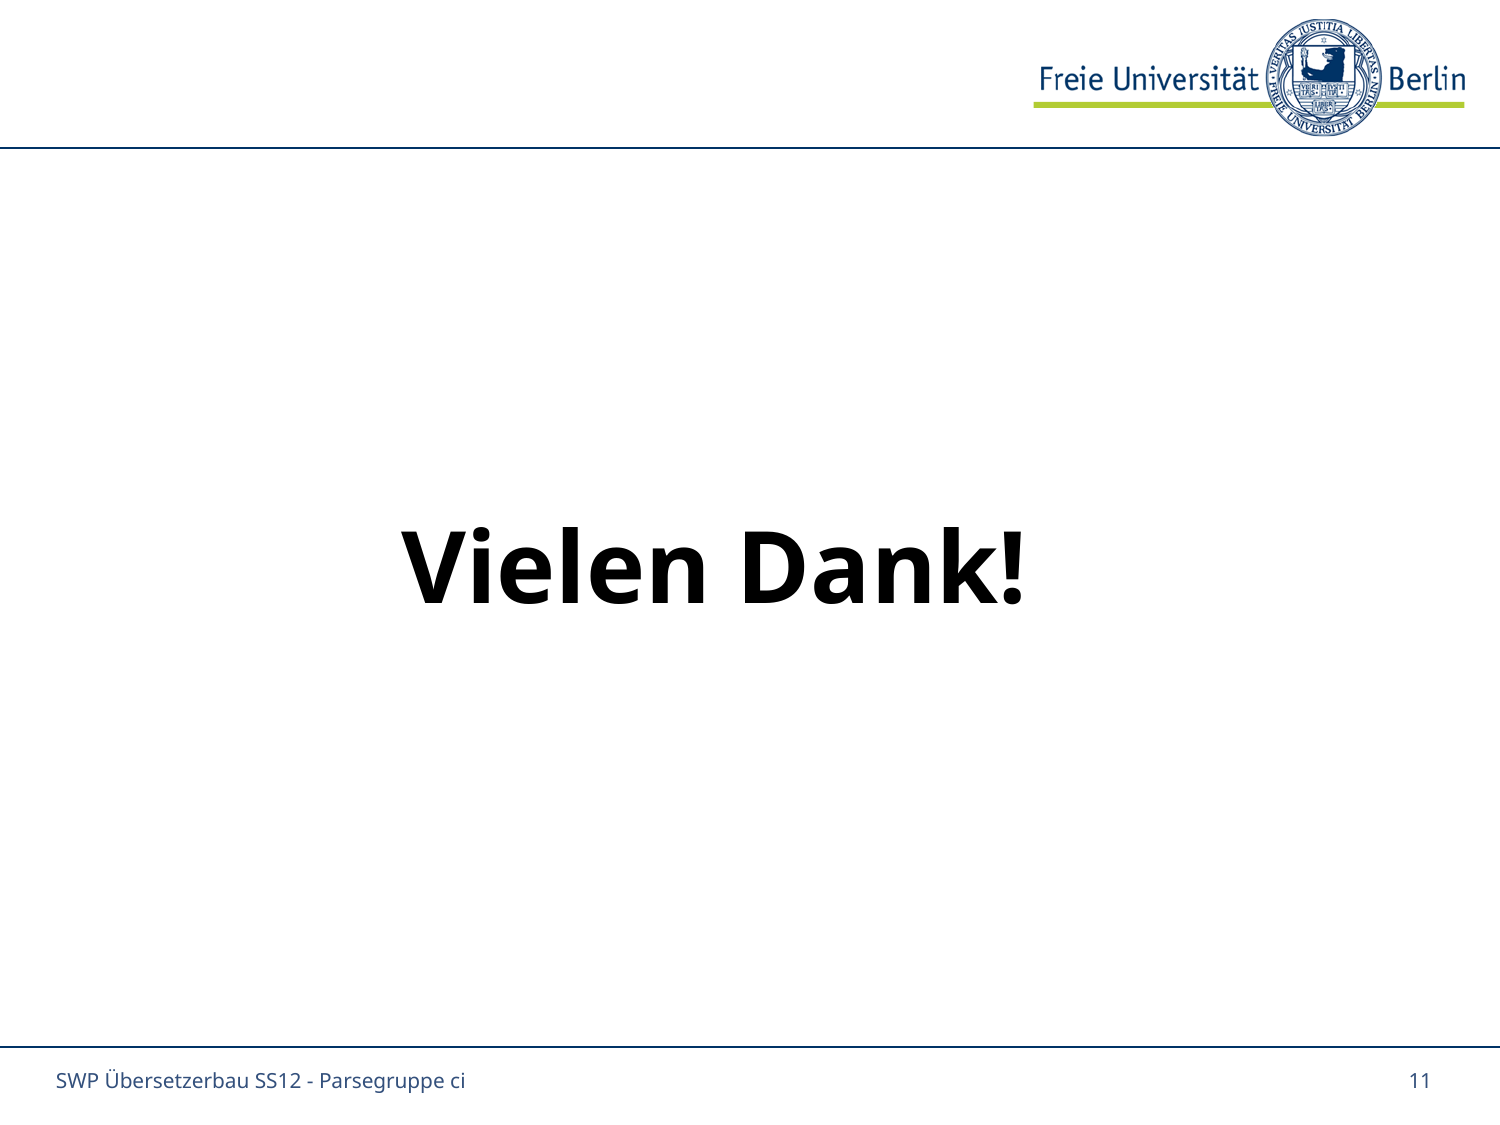

# Vielen Dank!
SWP Übersetzerbau SS12 - Parsegruppe ci
11